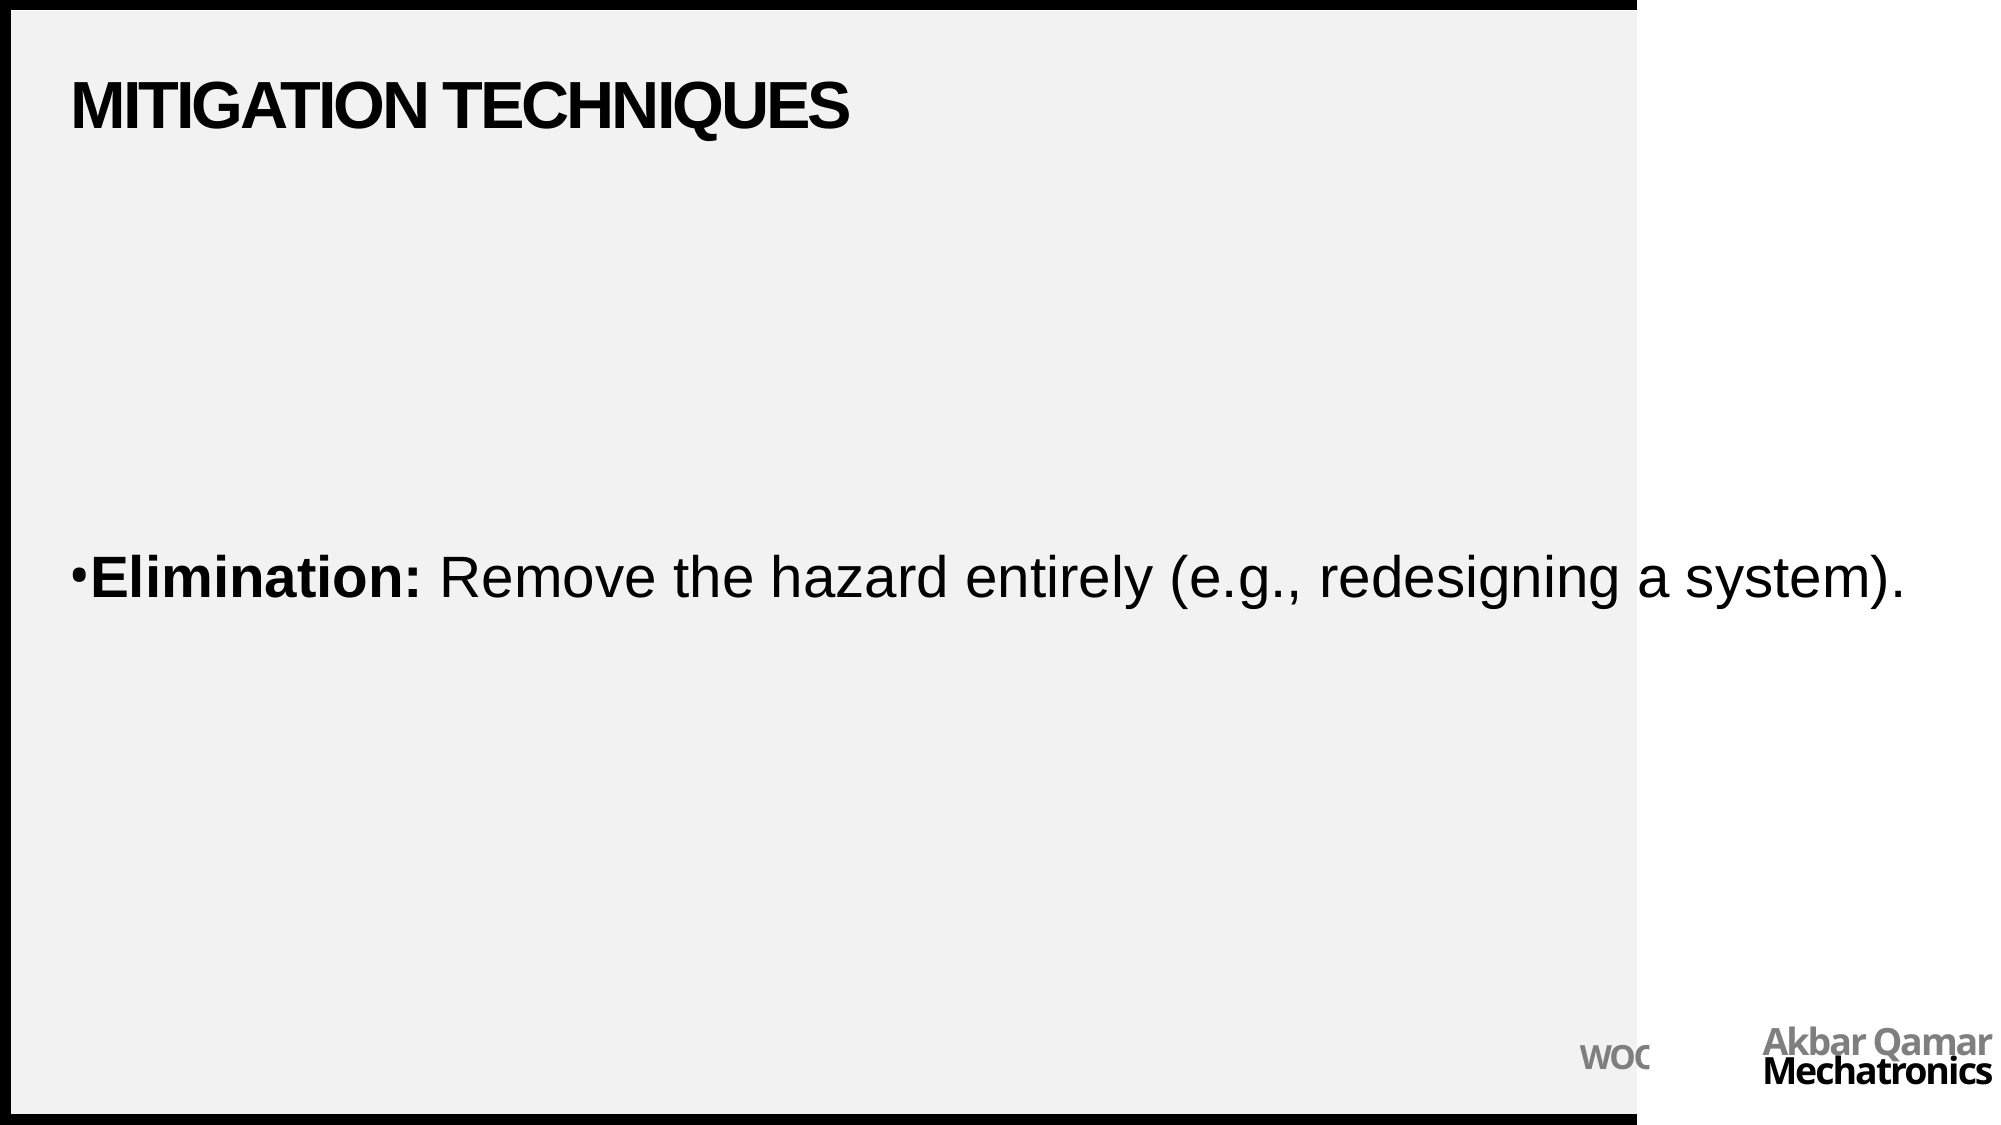

# Mitigation Techniques
Elimination: Remove the hazard entirely (e.g., redesigning a system).
Akbar Qamar
Mechatronics